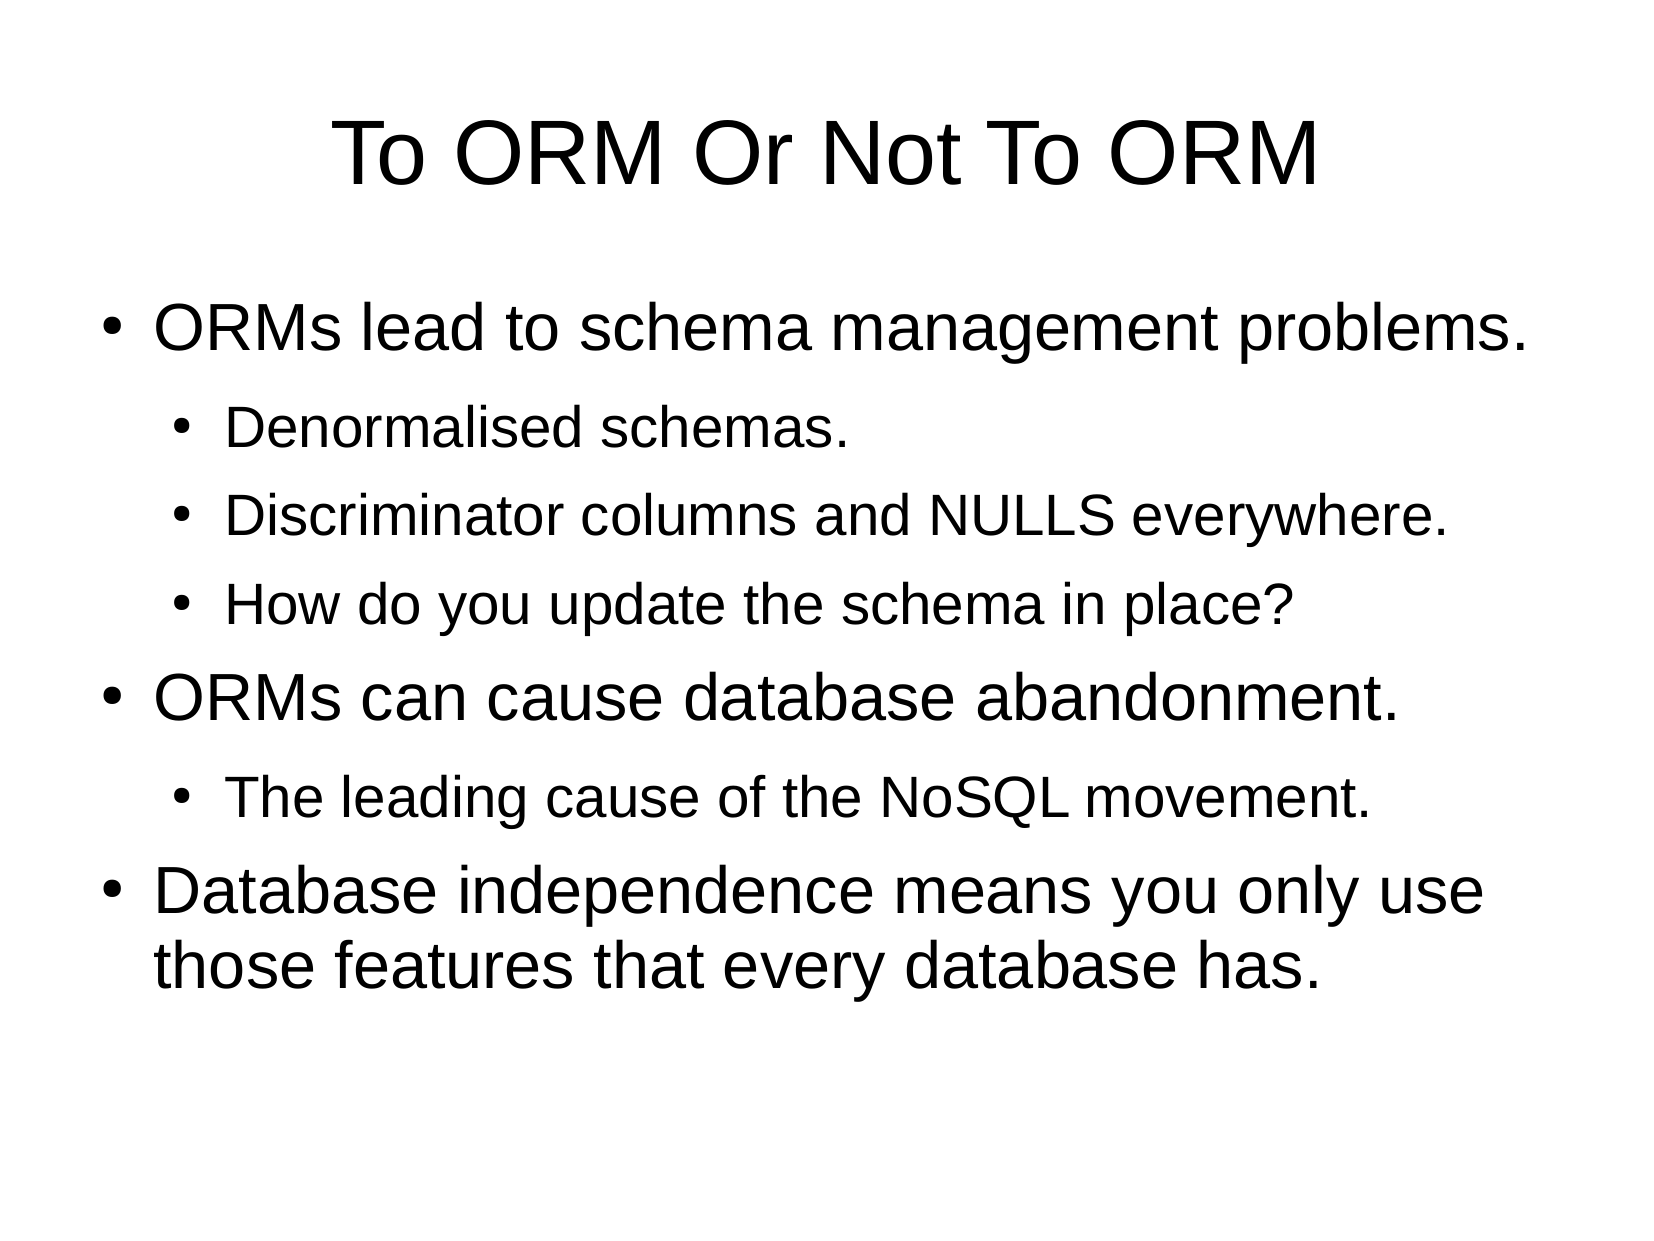

# To ORM Or Not To ORM
ORMs lead to schema management problems.
Denormalised schemas.
Discriminator columns and NULLS everywhere.
How do you update the schema in place?
ORMs can cause database abandonment.
The leading cause of the NoSQL movement.
Database independence means you only use those features that every database has.